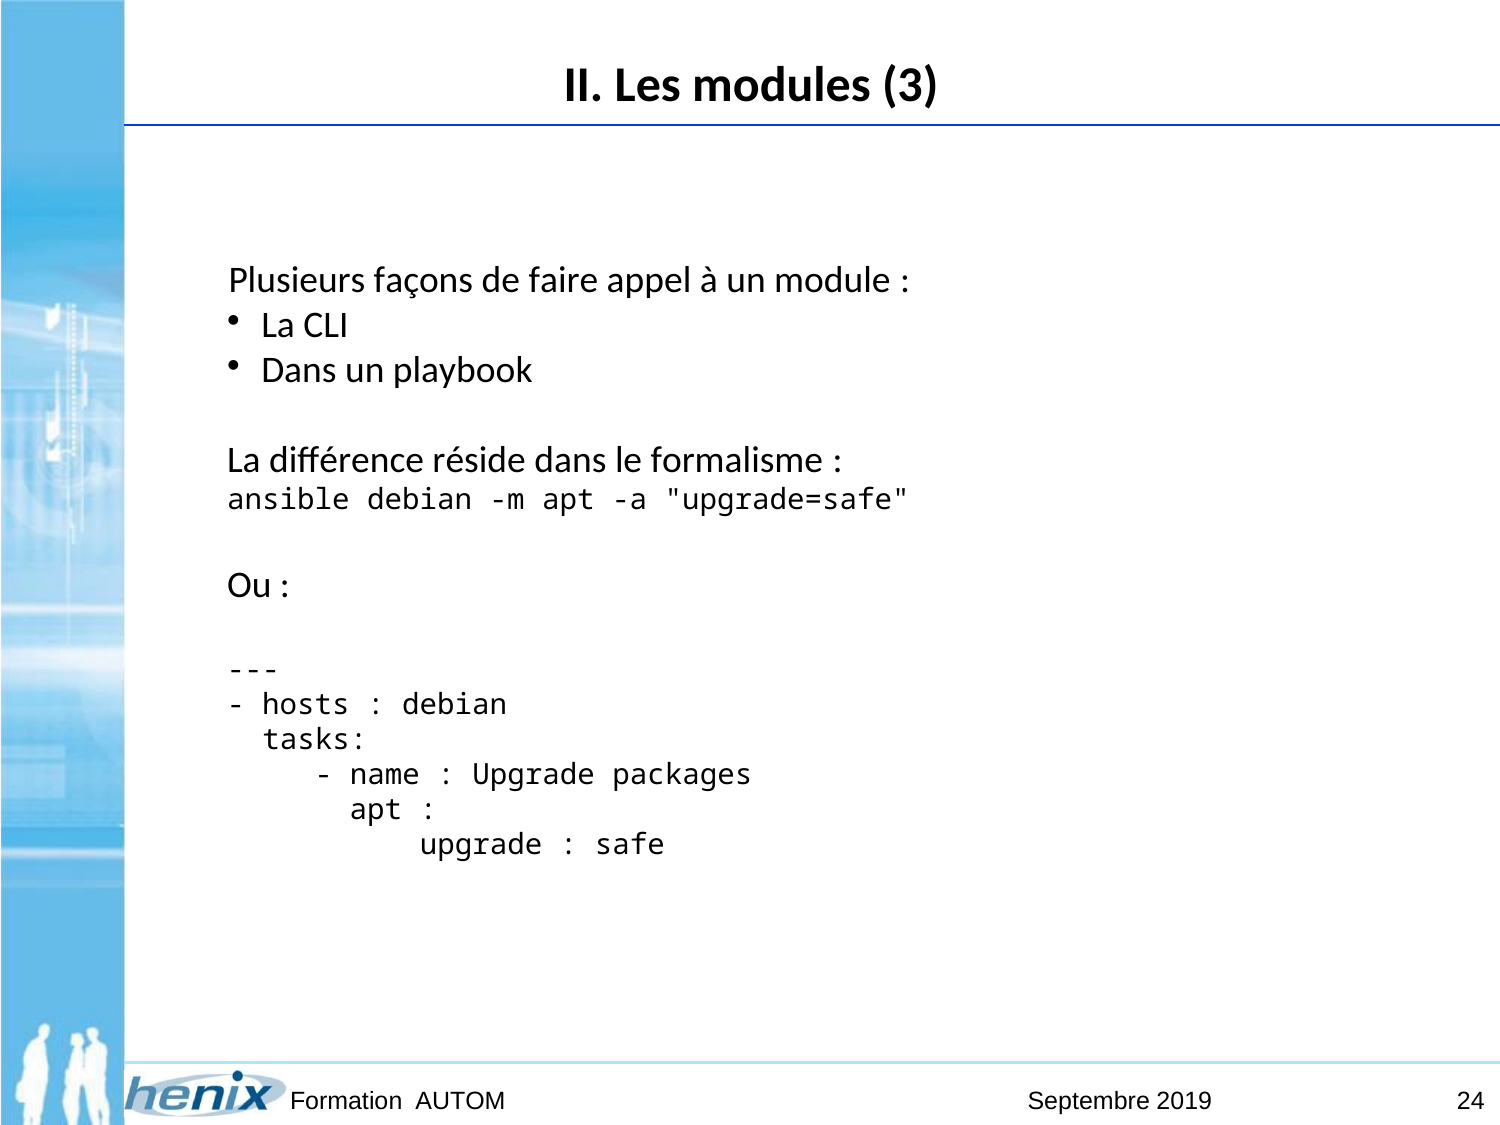

II. Les modules (3)
Plusieurs façons de faire appel à un module :
La CLI
Dans un playbook
La différence réside dans le formalisme :
ansible debian -m apt -a "upgrade=safe"
Ou :
---
- hosts : debian
 tasks:
 - name : Upgrade packages
 apt :
 upgrade : safe
Formation AUTOM
Septembre 2019